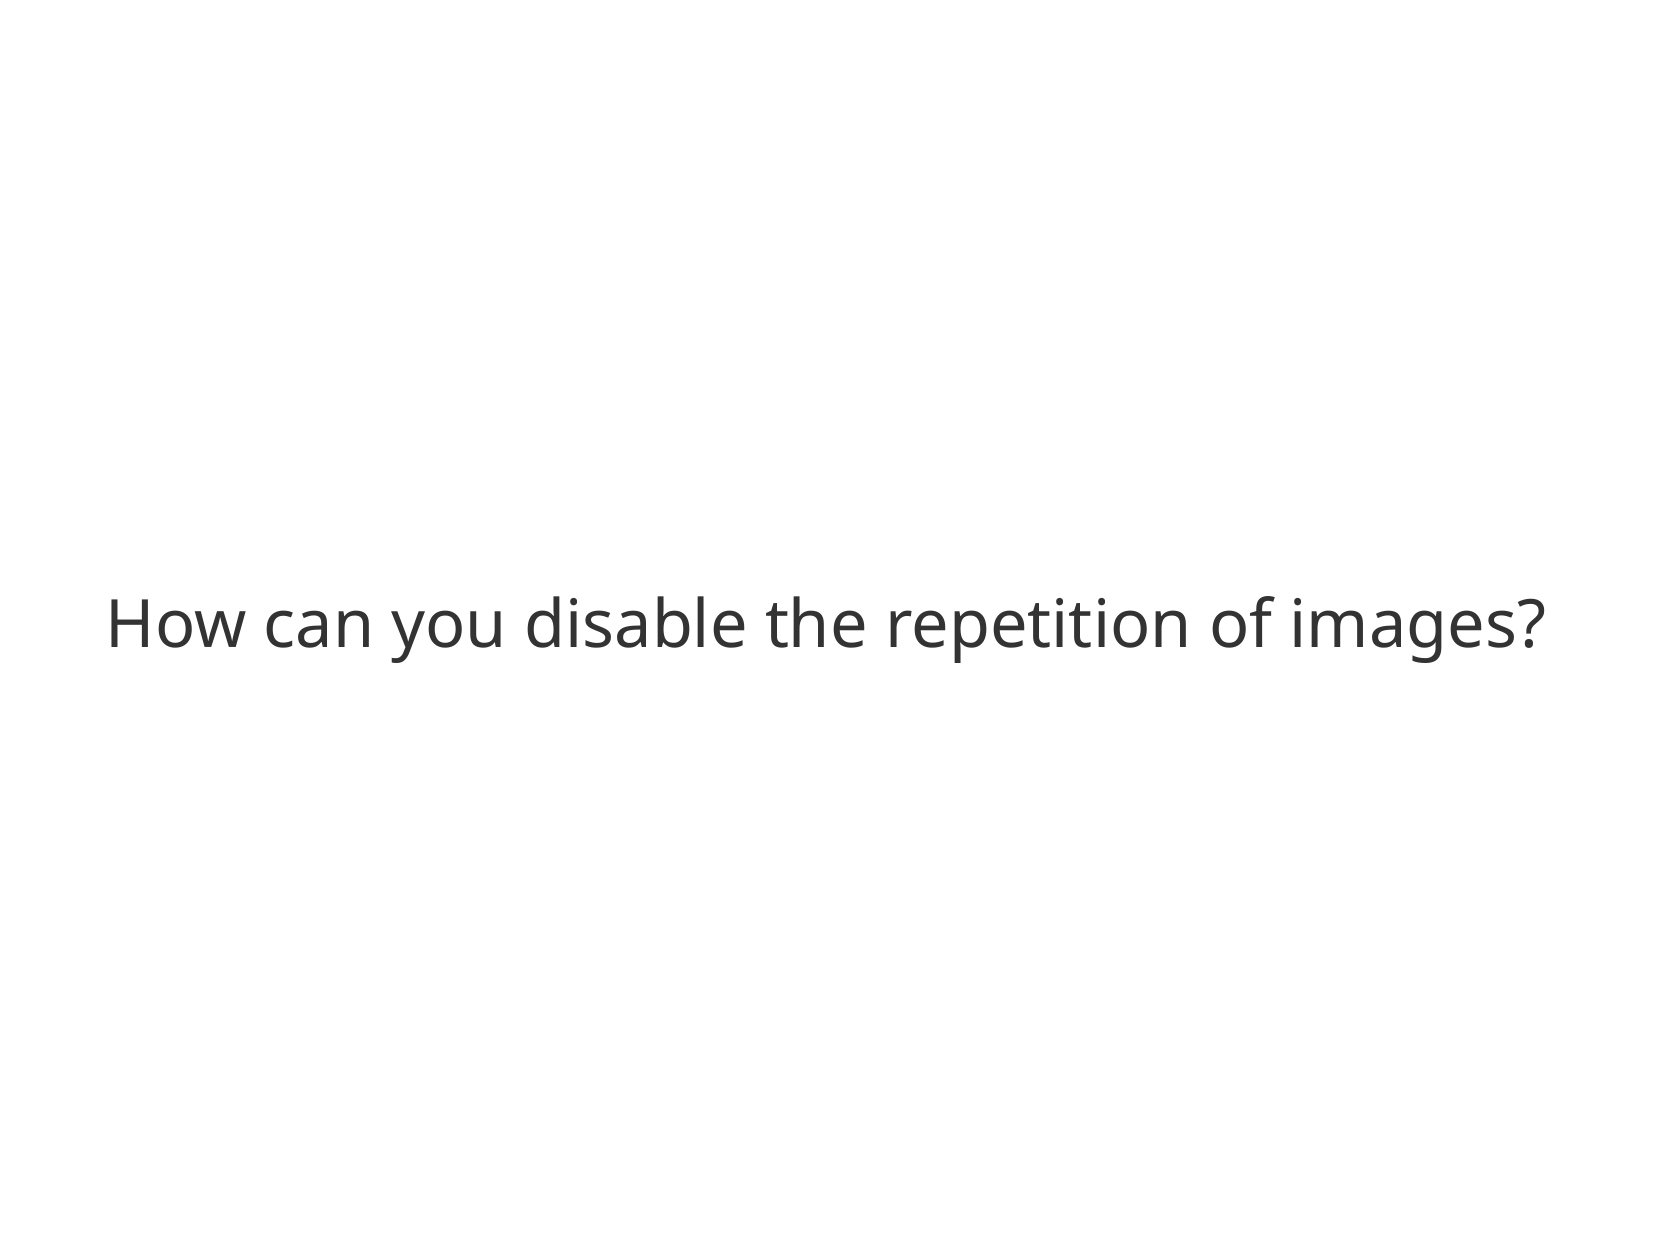

# How can you disable the repetition of images?